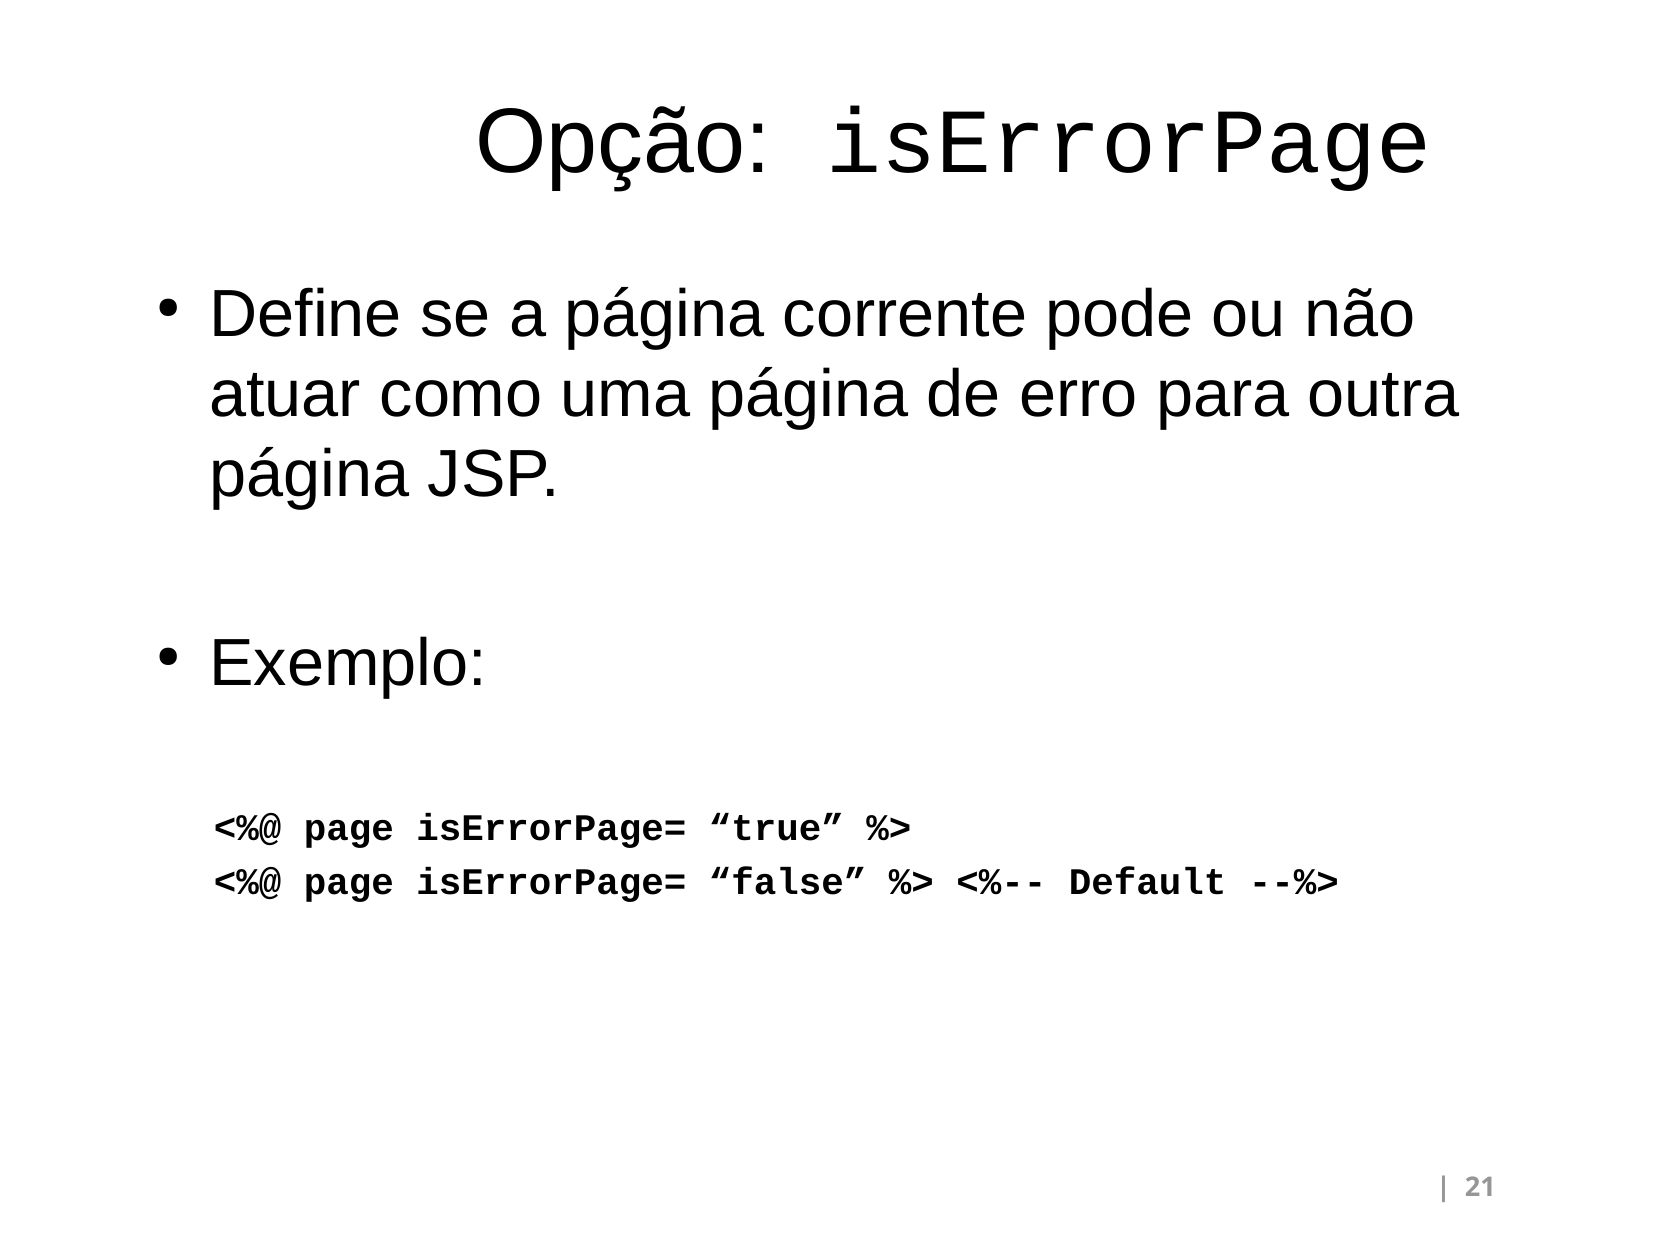

# Opção: isErrorPage
Define se a página corrente pode ou não atuar como uma página de erro para outra página JSP.
Exemplo:
<%@ page isErrorPage= “true” %>
<%@ page isErrorPage= “false” %> <%-- Default --%>